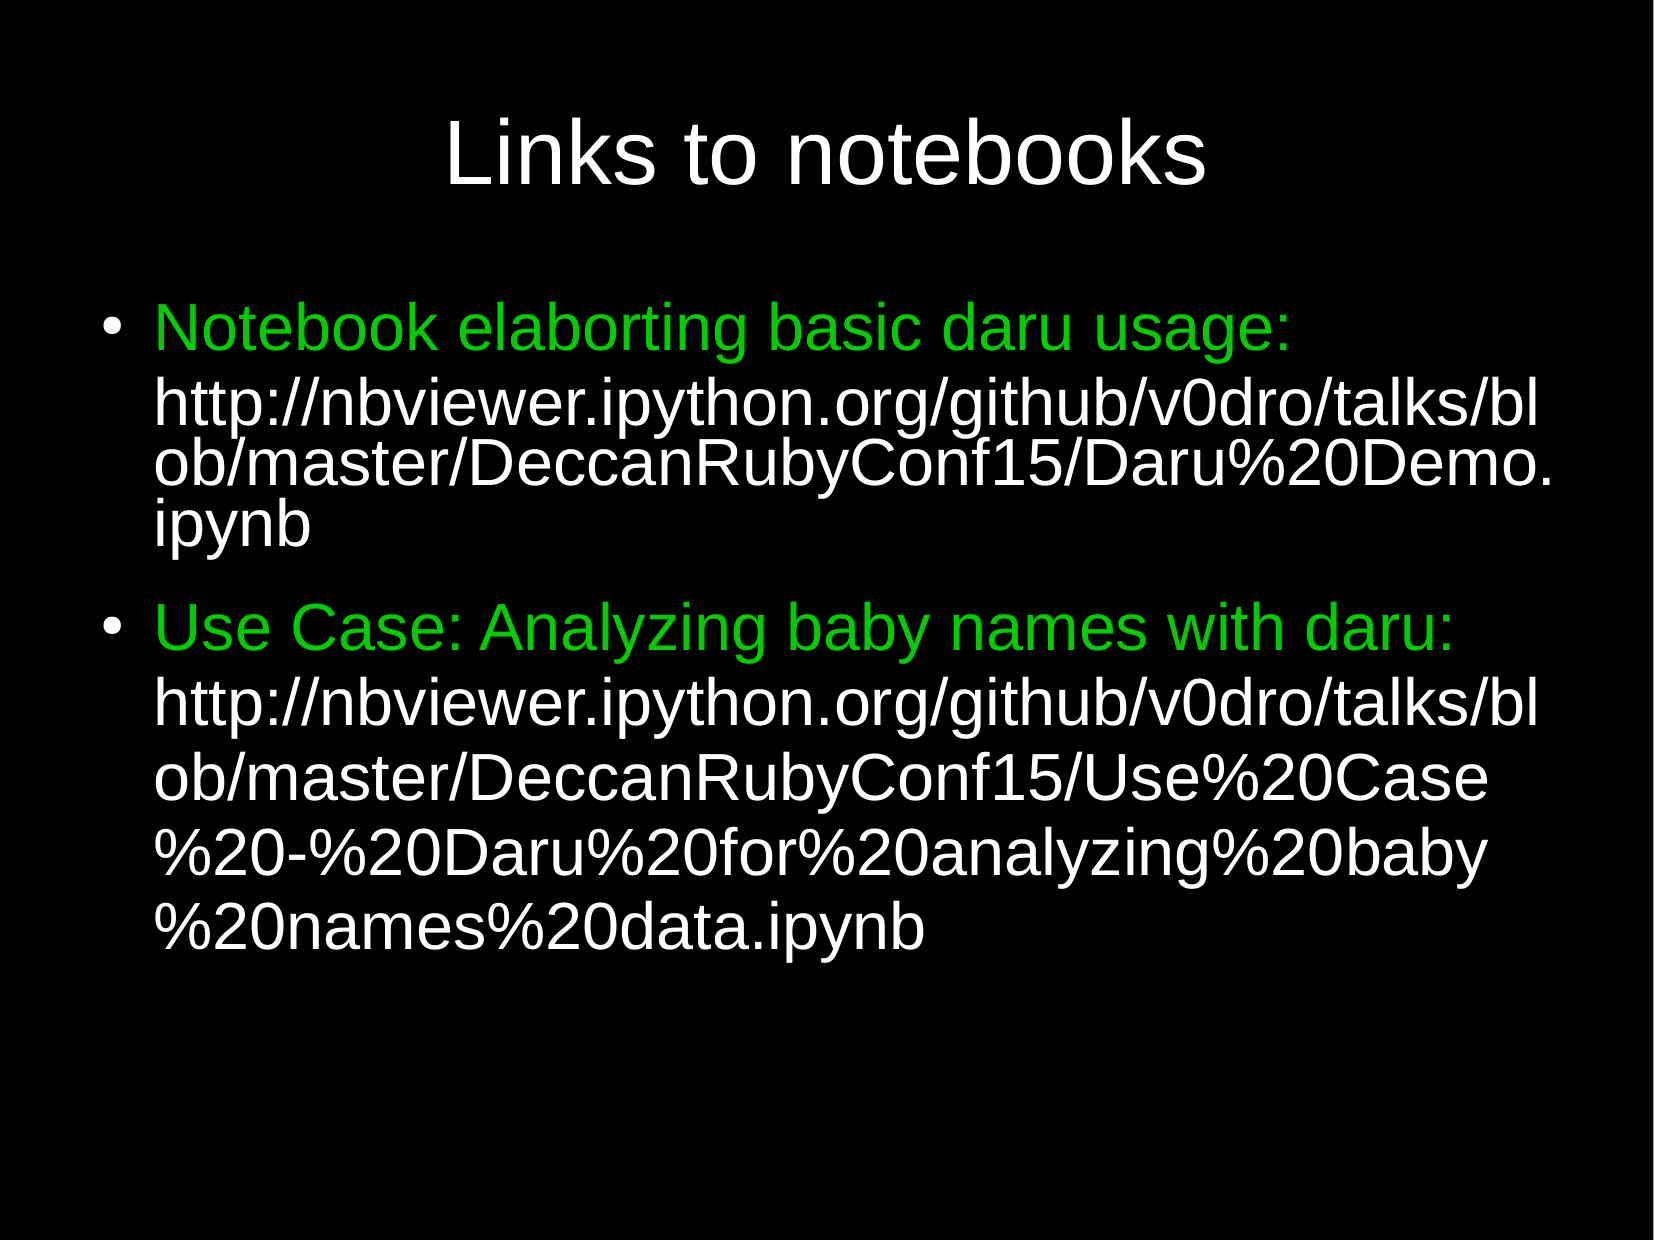

# Links to notebooks
Notebook elaborting basic daru usage: http://nbviewer.ipython.org/github/v0dro/talks/blob/master/DeccanRubyConf15/Daru%20Demo.ipynb
Use Case: Analyzing baby names with daru: http://nbviewer.ipython.org/github/v0dro/talks/blob/master/DeccanRubyConf15/Use%20Case%20-%20Daru%20for%20analyzing%20baby%20names%20data.ipynb